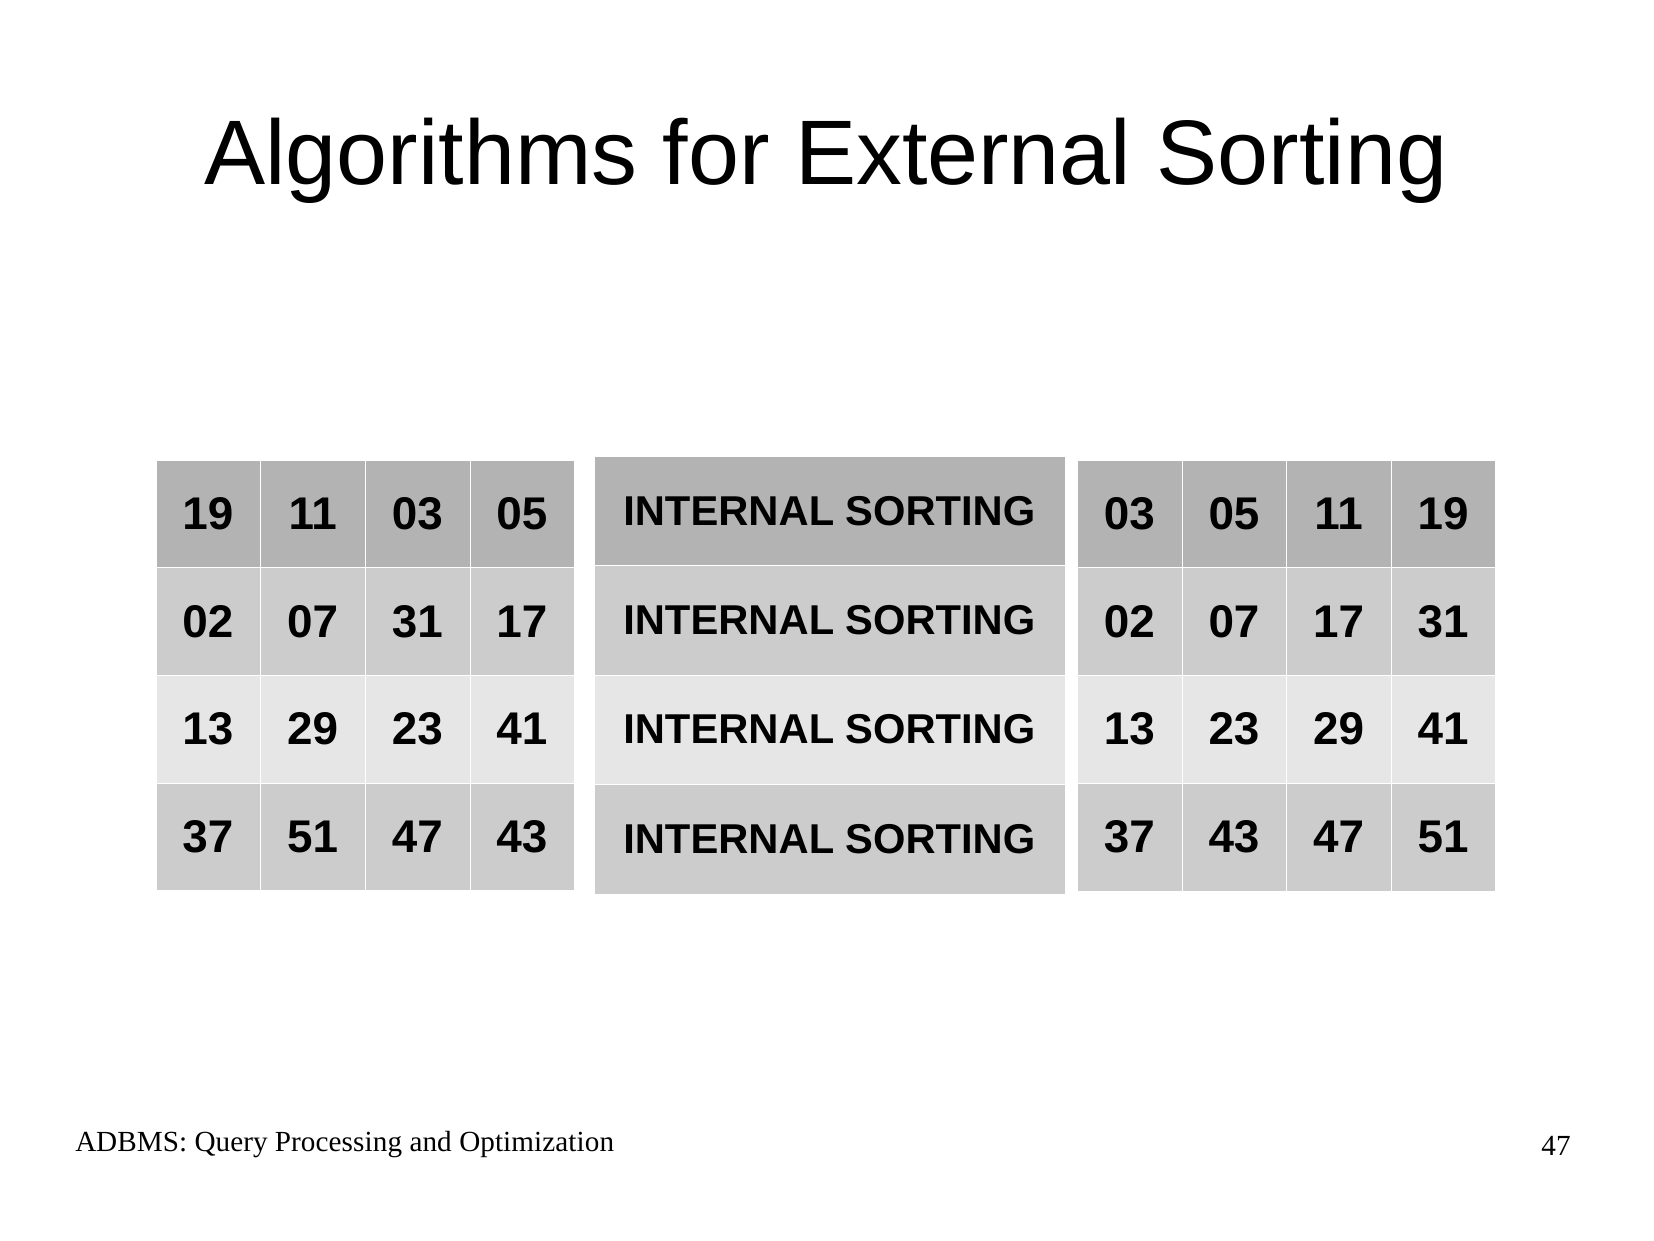

# Algorithms for External Sorting
| INTERNAL SORTING |
| --- |
| INTERNAL SORTING |
| INTERNAL SORTING |
| INTERNAL SORTING |
| 19 | 11 | 03 | 05 |
| --- | --- | --- | --- |
| 02 | 07 | 31 | 17 |
| 13 | 29 | 23 | 41 |
| 37 | 51 | 47 | 43 |
| 03 | 05 | 11 | 19 |
| --- | --- | --- | --- |
| 02 | 07 | 17 | 31 |
| 13 | 23 | 29 | 41 |
| 37 | 43 | 47 | 51 |